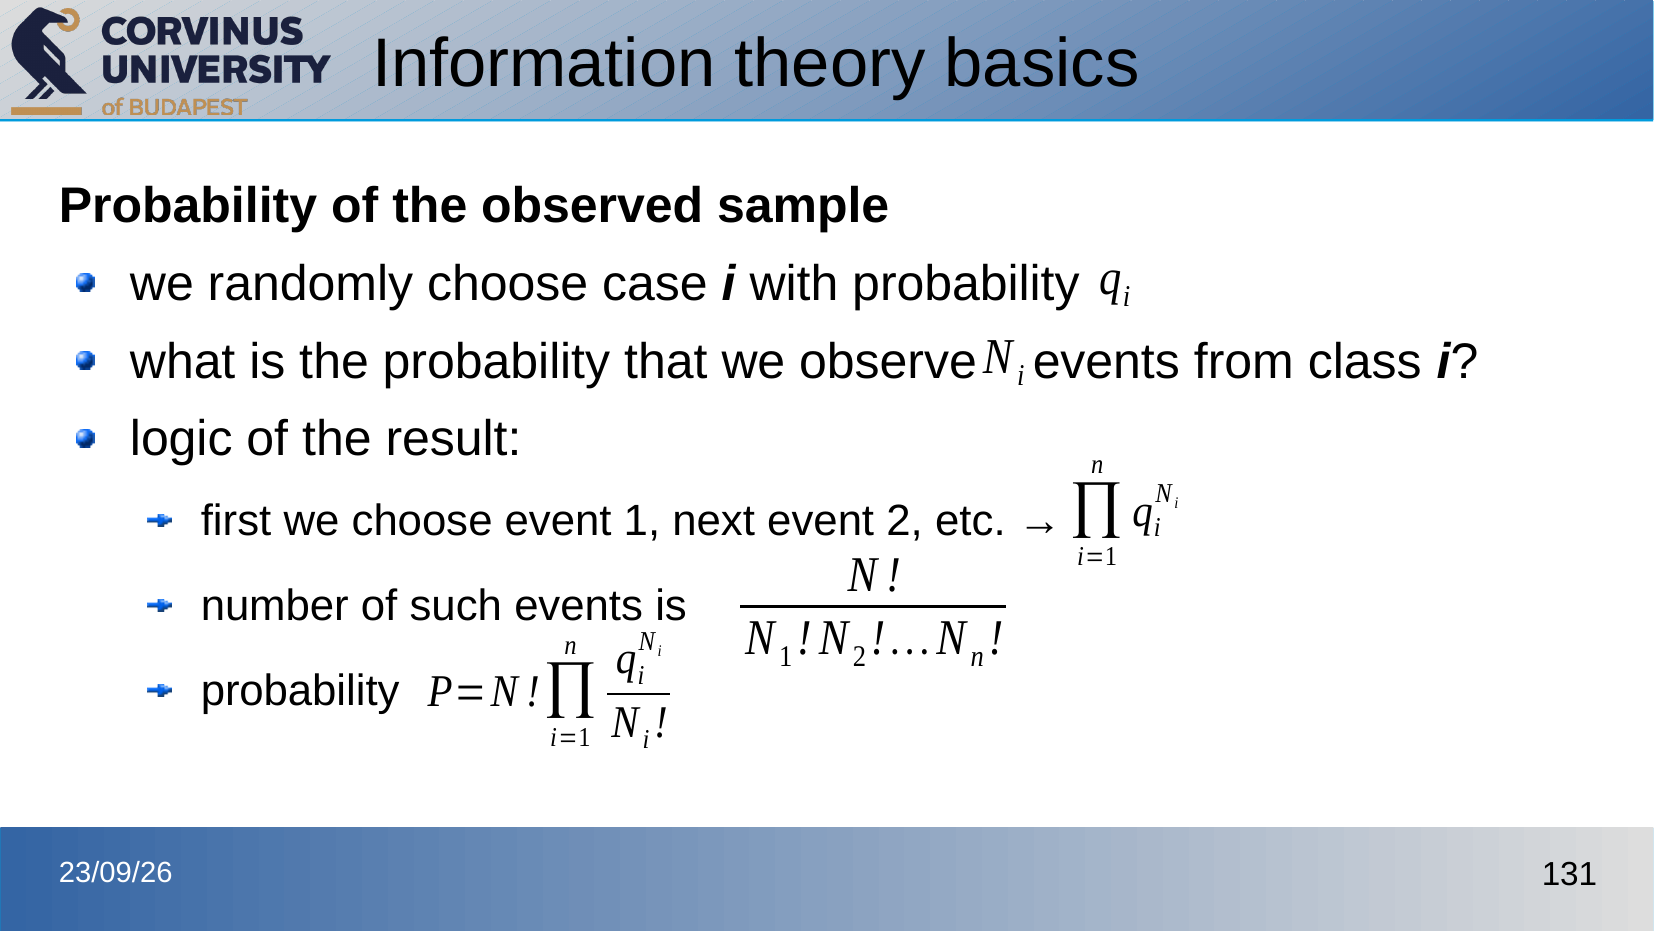

# Information theory basics
Probability of the observed sample
we randomly choose case i with probability
what is the probability that we observe events from class i?
logic of the result:
first we choose event 1, next event 2, etc. →
number of such events is
probability